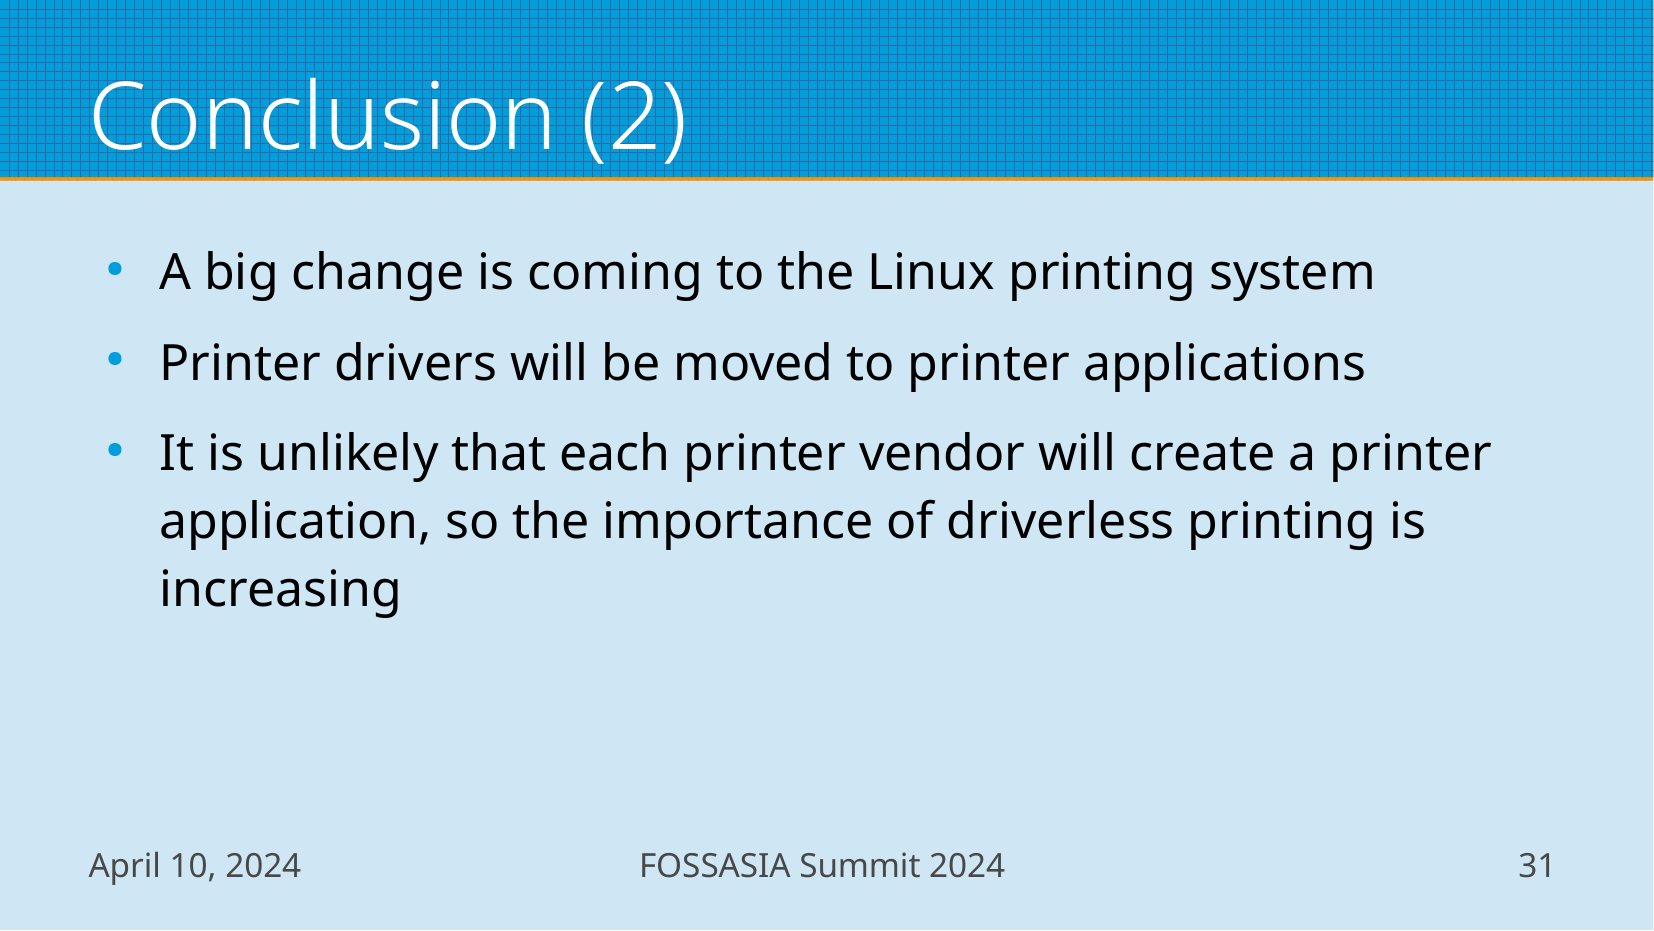

# Conclusion (2)
A big change is coming to the Linux printing system
Printer drivers will be moved to printer applications
It is unlikely that each printer vendor will create a printer application, so the importance of driverless printing is increasing
April 10, 2024
FOSSASIA Summit 2024
31